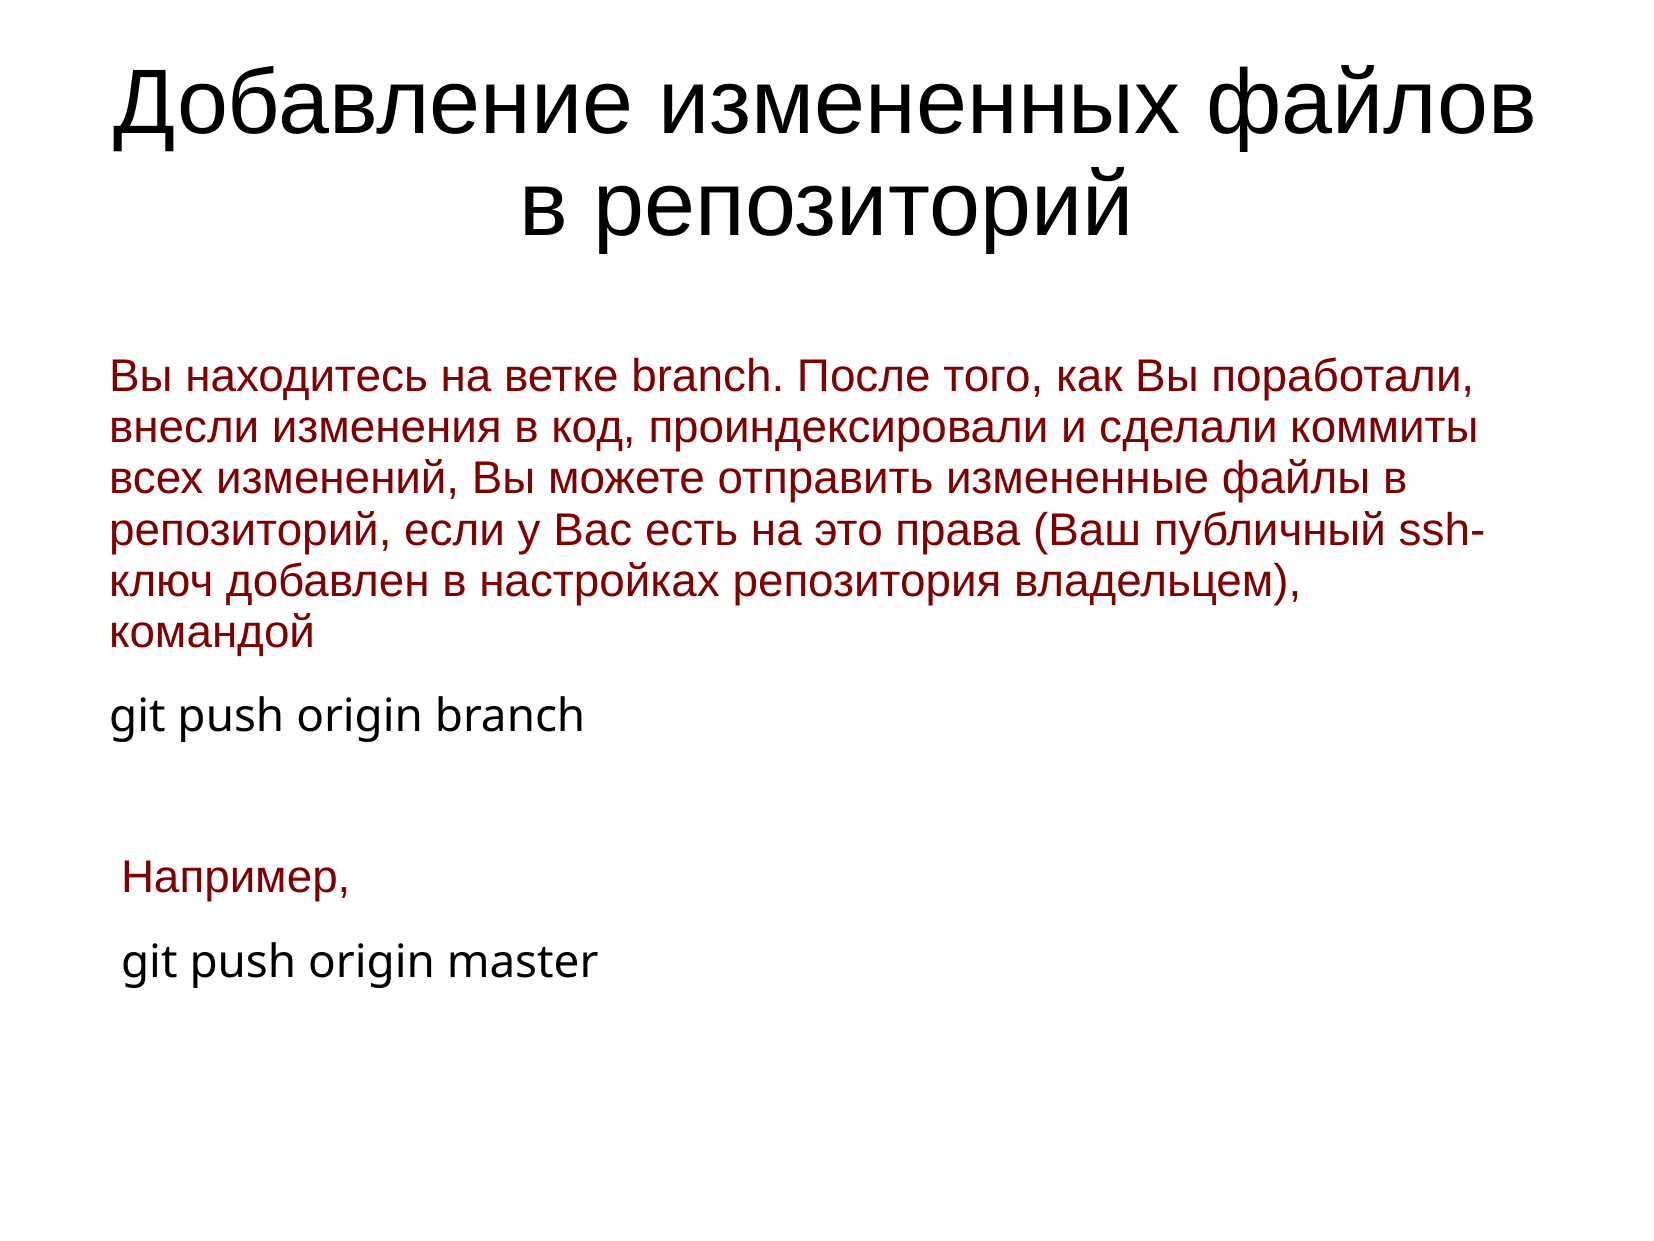

# Добавление измененных файлов в репозиторий
Вы находитесь на ветке branch. После того, как Вы поработали, внесли изменения в код, проиндексировали и сделали коммиты всех изменений, Вы можете отправить измененные файлы в репозиторий, если у Вас есть на это права (Ваш публичный ssh-ключ добавлен в настройках репозитория владельцем), командой
git push origin branch
Например,
git push origin master